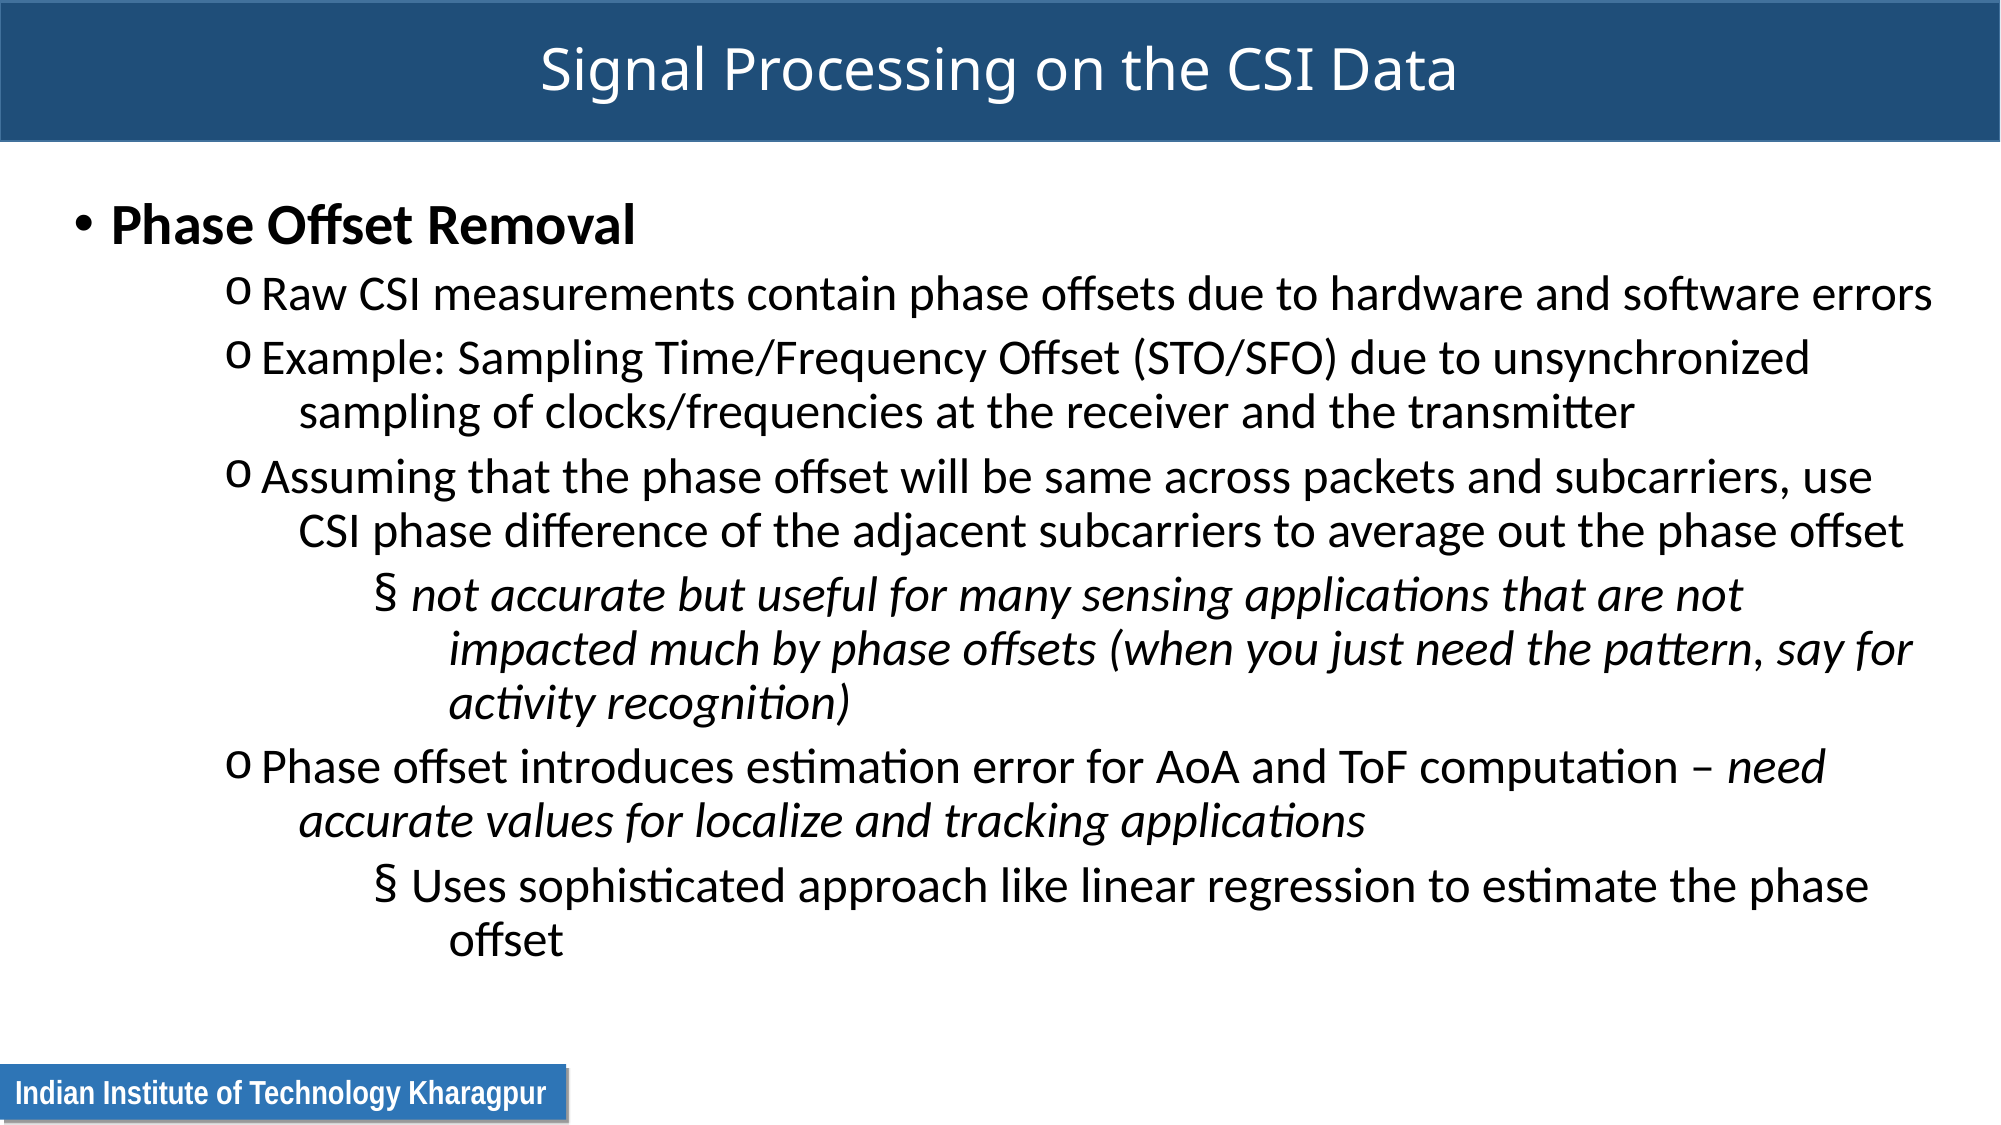

Signal Processing on the CSI Data
# Phase Offset Removal
Raw CSI measurements contain phase offsets due to hardware and software errors
Example: Sampling Time/Frequency Offset (STO/SFO) due to unsynchronized sampling of clocks/frequencies at the receiver and the transmitter
Assuming that the phase offset will be same across packets and subcarriers, use CSI phase difference of the adjacent subcarriers to average out the phase offset
not accurate but useful for many sensing applications that are not impacted much by phase offsets (when you just need the pattern, say for activity recognition)
Phase offset introduces estimation error for AoA and ToF computation – need accurate values for localize and tracking applications
Uses sophisticated approach like linear regression to estimate the phase offset